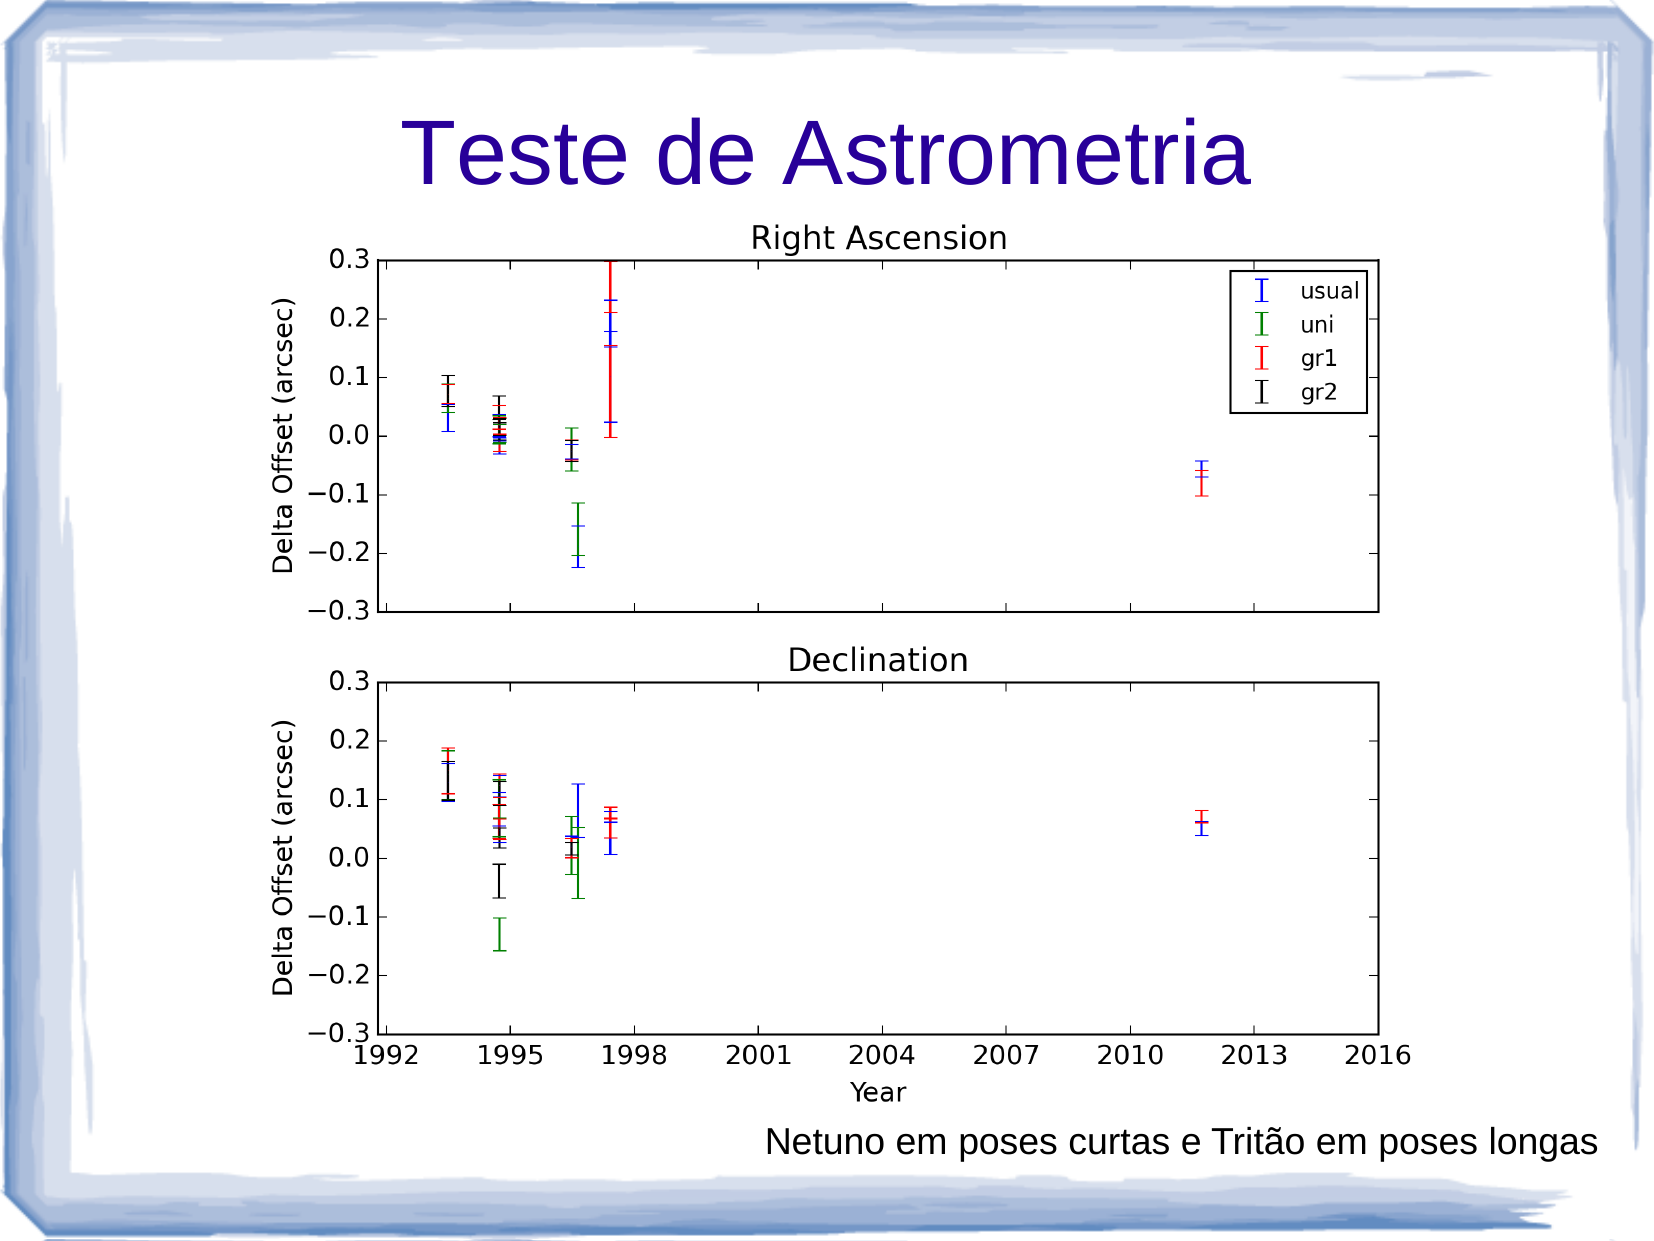

# Teste de Astrometria
Netuno em poses curtas e Tritão em poses longas